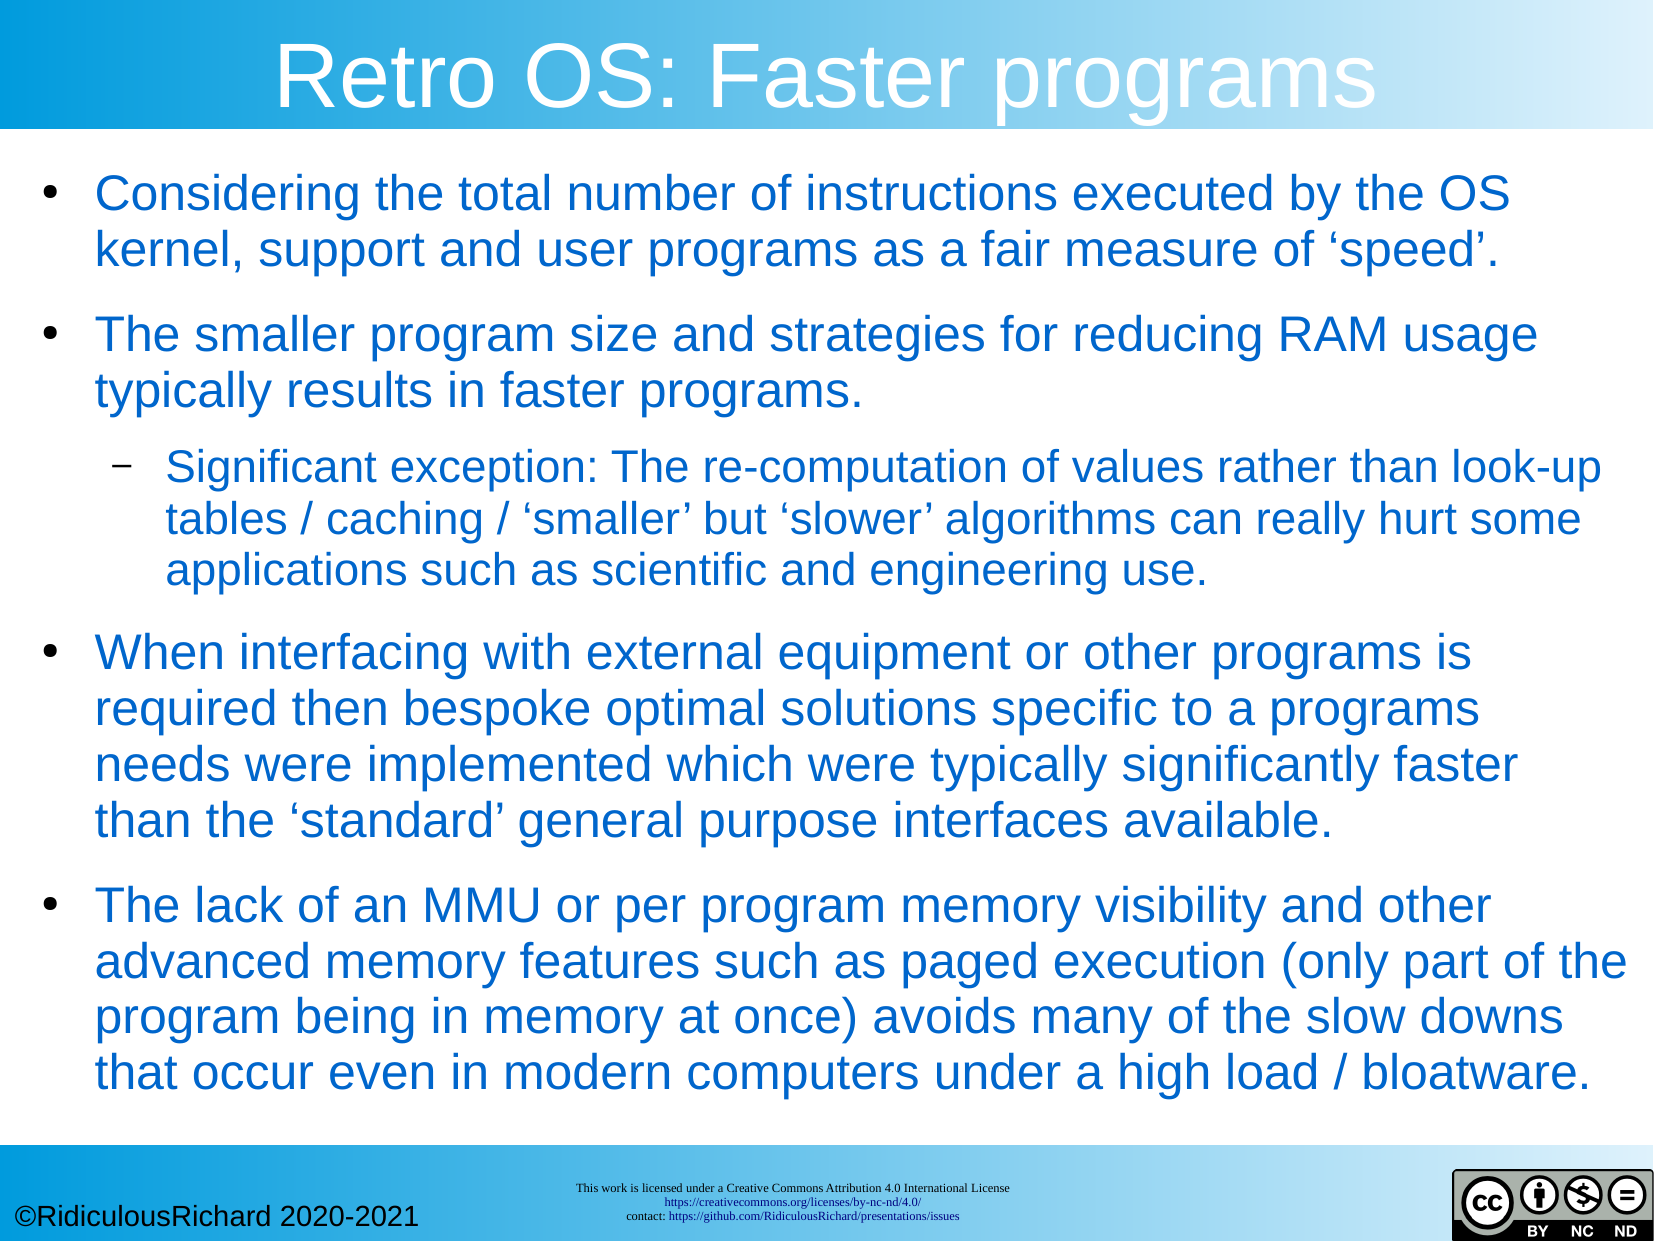

# Retro OS: Faster programs
Considering the total number of instructions executed by the OS kernel, support and user programs as a fair measure of ‘speed’.
The smaller program size and strategies for reducing RAM usage typically results in faster programs.
Significant exception: The re-computation of values rather than look-up tables / caching / ‘smaller’ but ‘slower’ algorithms can really hurt some applications such as scientific and engineering use.
When interfacing with external equipment or other programs is required then bespoke optimal solutions specific to a programs needs were implemented which were typically significantly faster than the ‘standard’ general purpose interfaces available.
The lack of an MMU or per program memory visibility and other advanced memory features such as paged execution (only part of the program being in memory at once) avoids many of the slow downs that occur even in modern computers under a high load / bloatware.